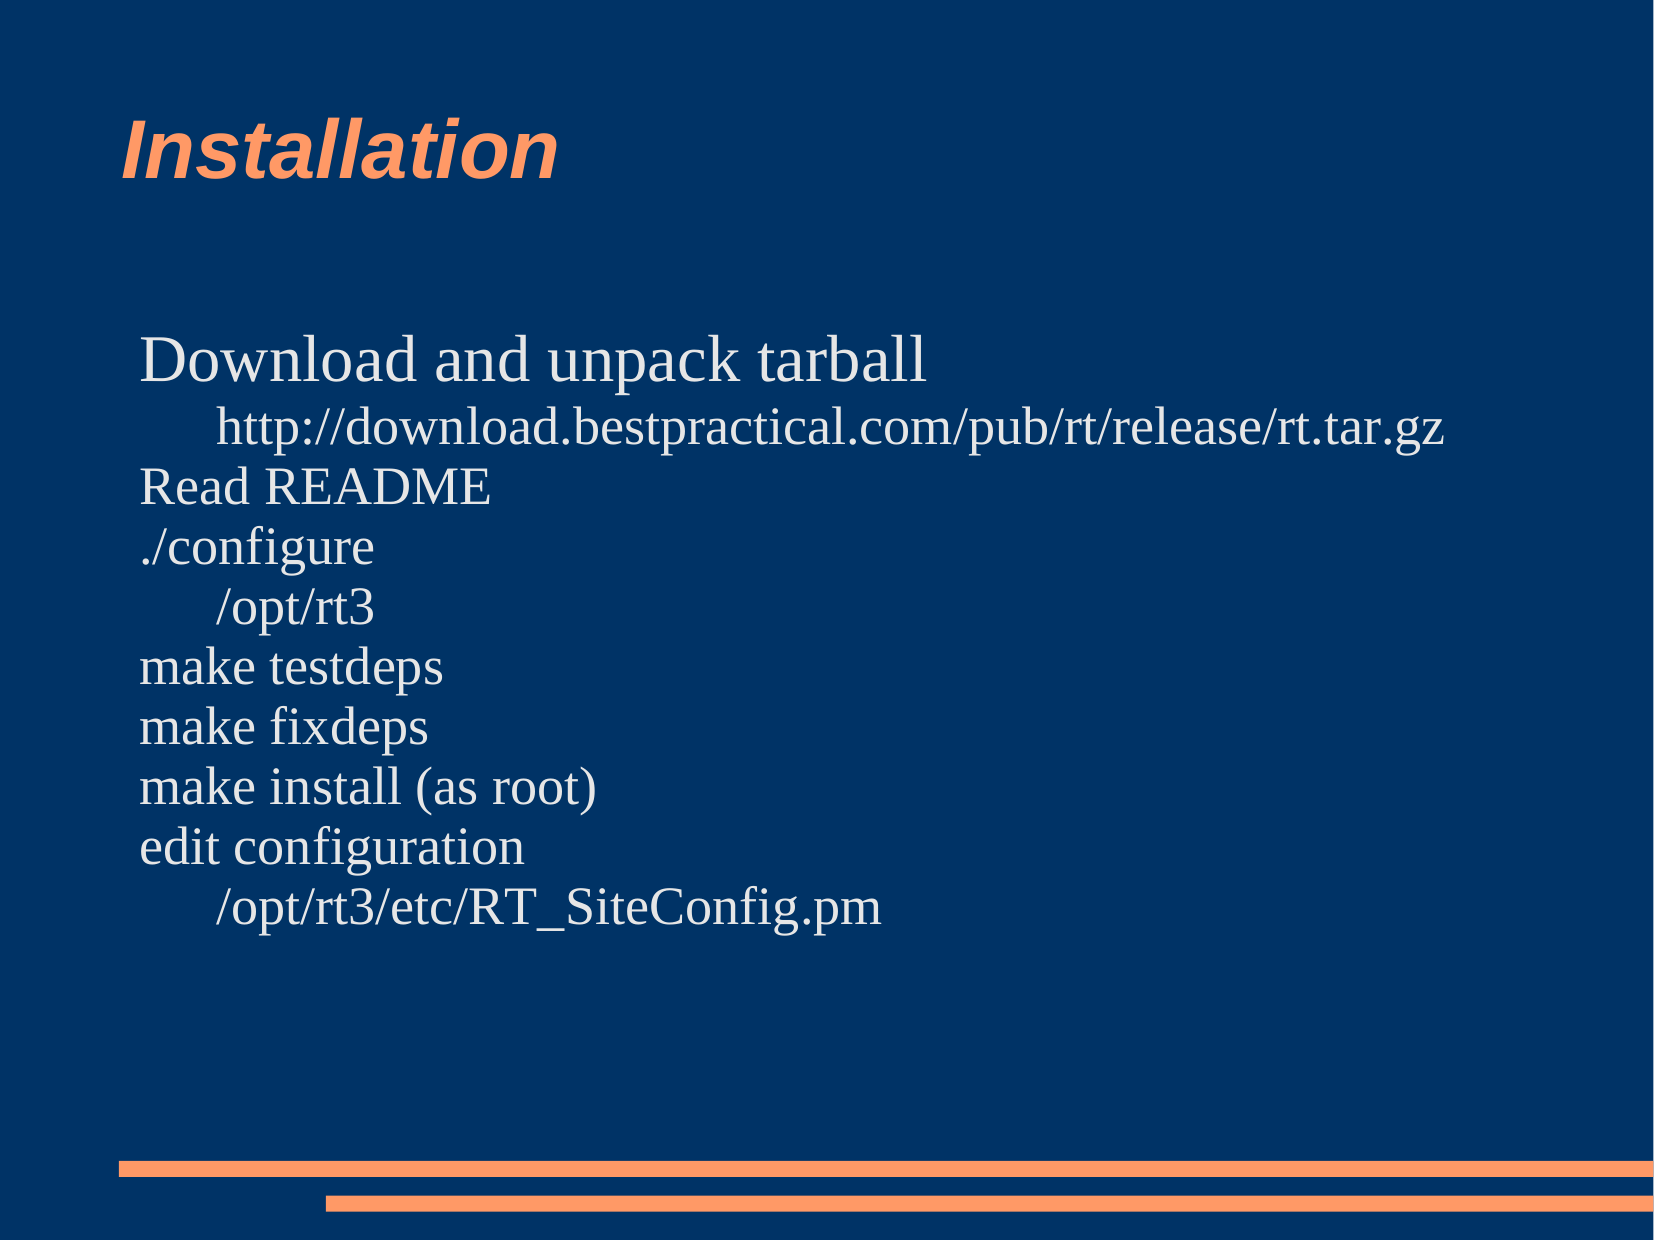

# Installation
Download and unpack tarball
http://download.bestpractical.com/pub/rt/release/rt.tar.gz
Read README
./configure
/opt/rt3
make testdeps
make fixdeps
make install (as root)
edit configuration
/opt/rt3/etc/RT_SiteConfig.pm